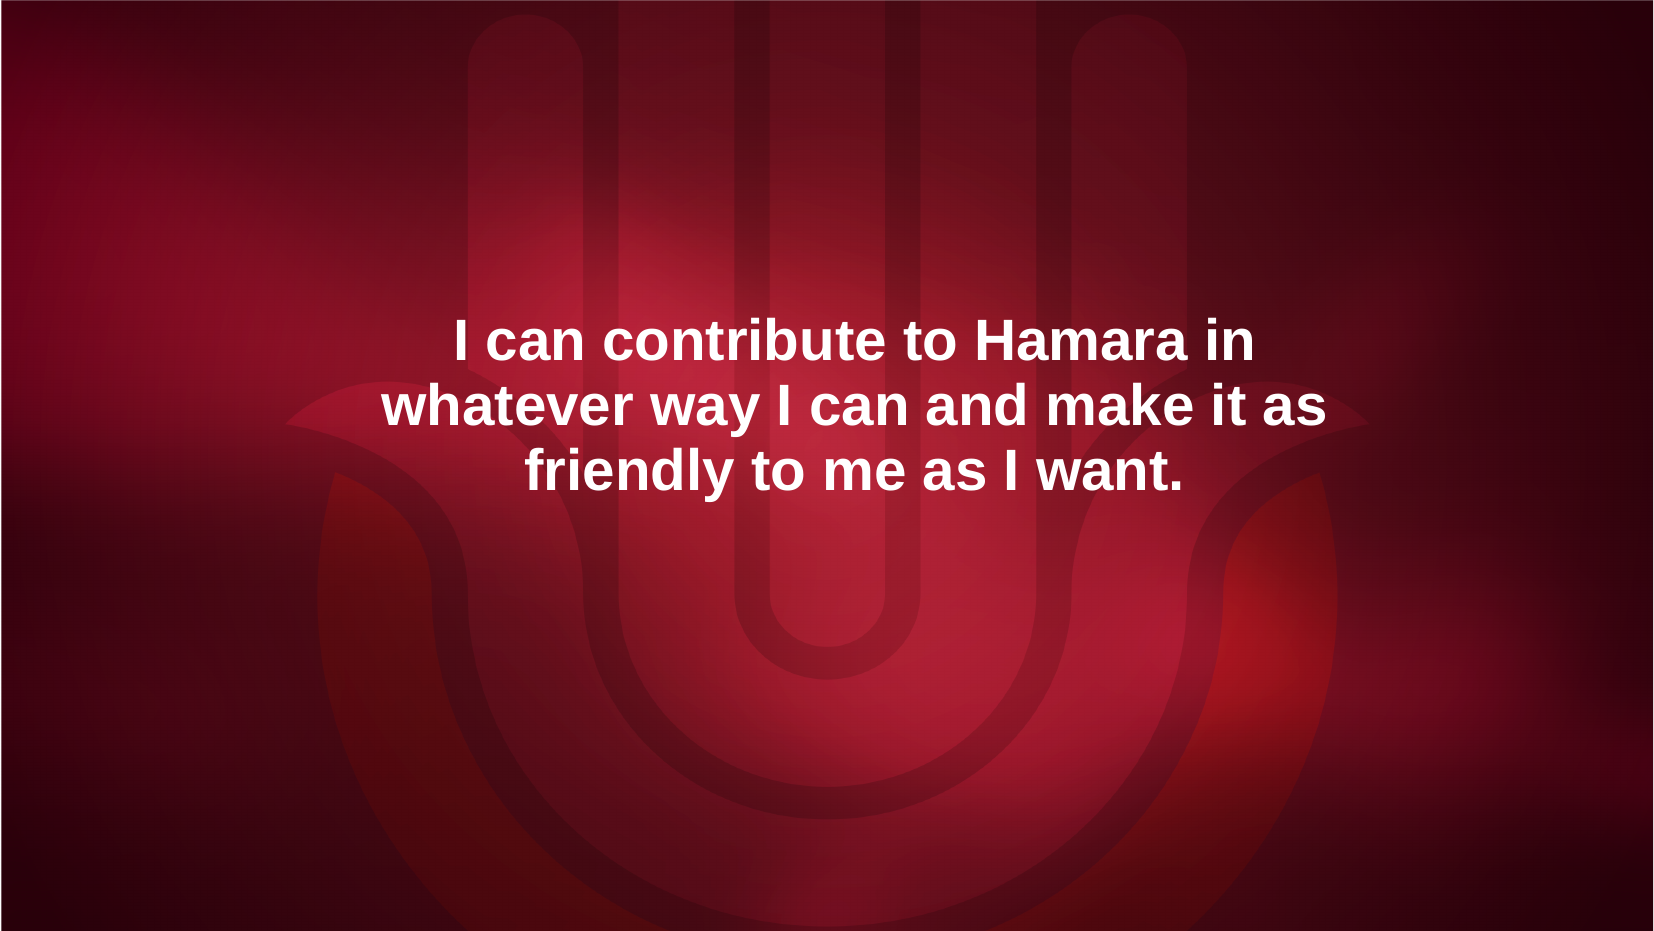

I can contribute to Hamara in whatever way I can and make it as friendly to me as I want.